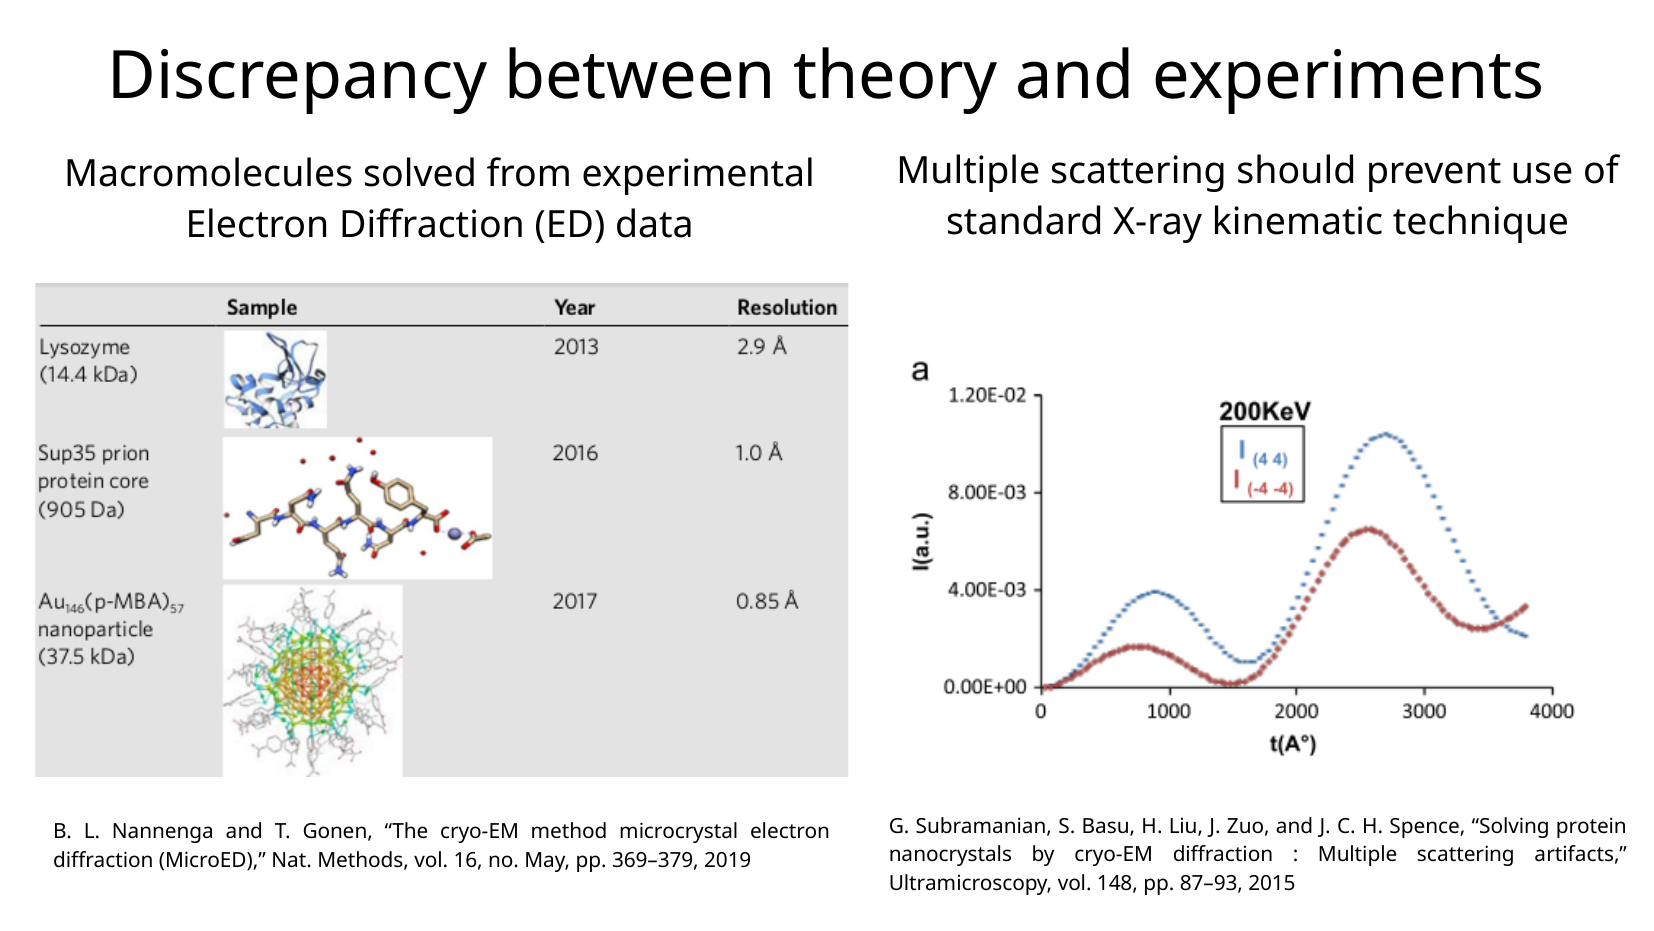

# Discrepancy between theory and experiments
Multiple scattering should prevent use of standard X-ray kinematic technique
Macromolecules solved from experimental Electron Diffraction (ED) data
G. Subramanian, S. Basu, H. Liu, J. Zuo, and J. C. H. Spence, “Solving protein nanocrystals by cryo-EM diffraction : Multiple scattering artifacts,” Ultramicroscopy, vol. 148, pp. 87–93, 2015
B. L. Nannenga and T. Gonen, “The cryo-EM method microcrystal electron diffraction (MicroED),” Nat. Methods, vol. 16, no. May, pp. 369–379, 2019